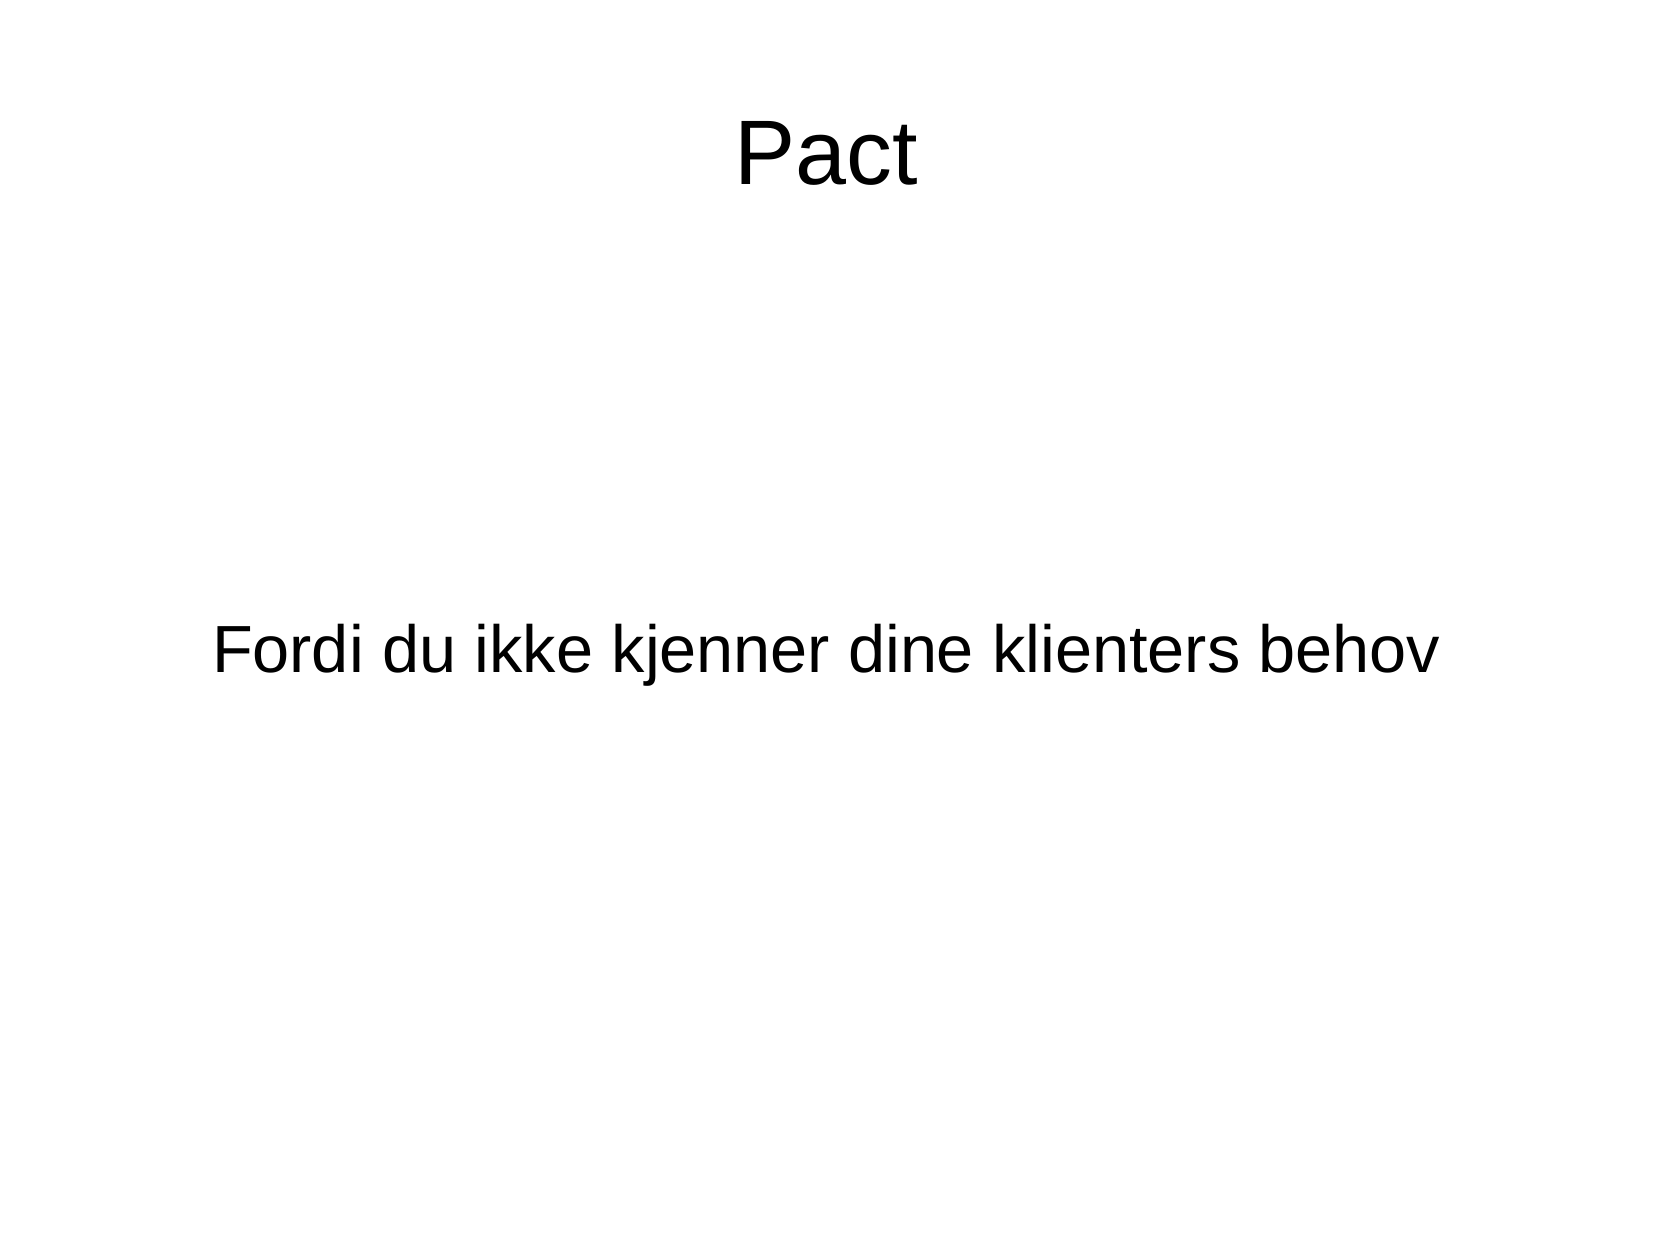

Pact
# Fordi du ikke kjenner dine klienters behov